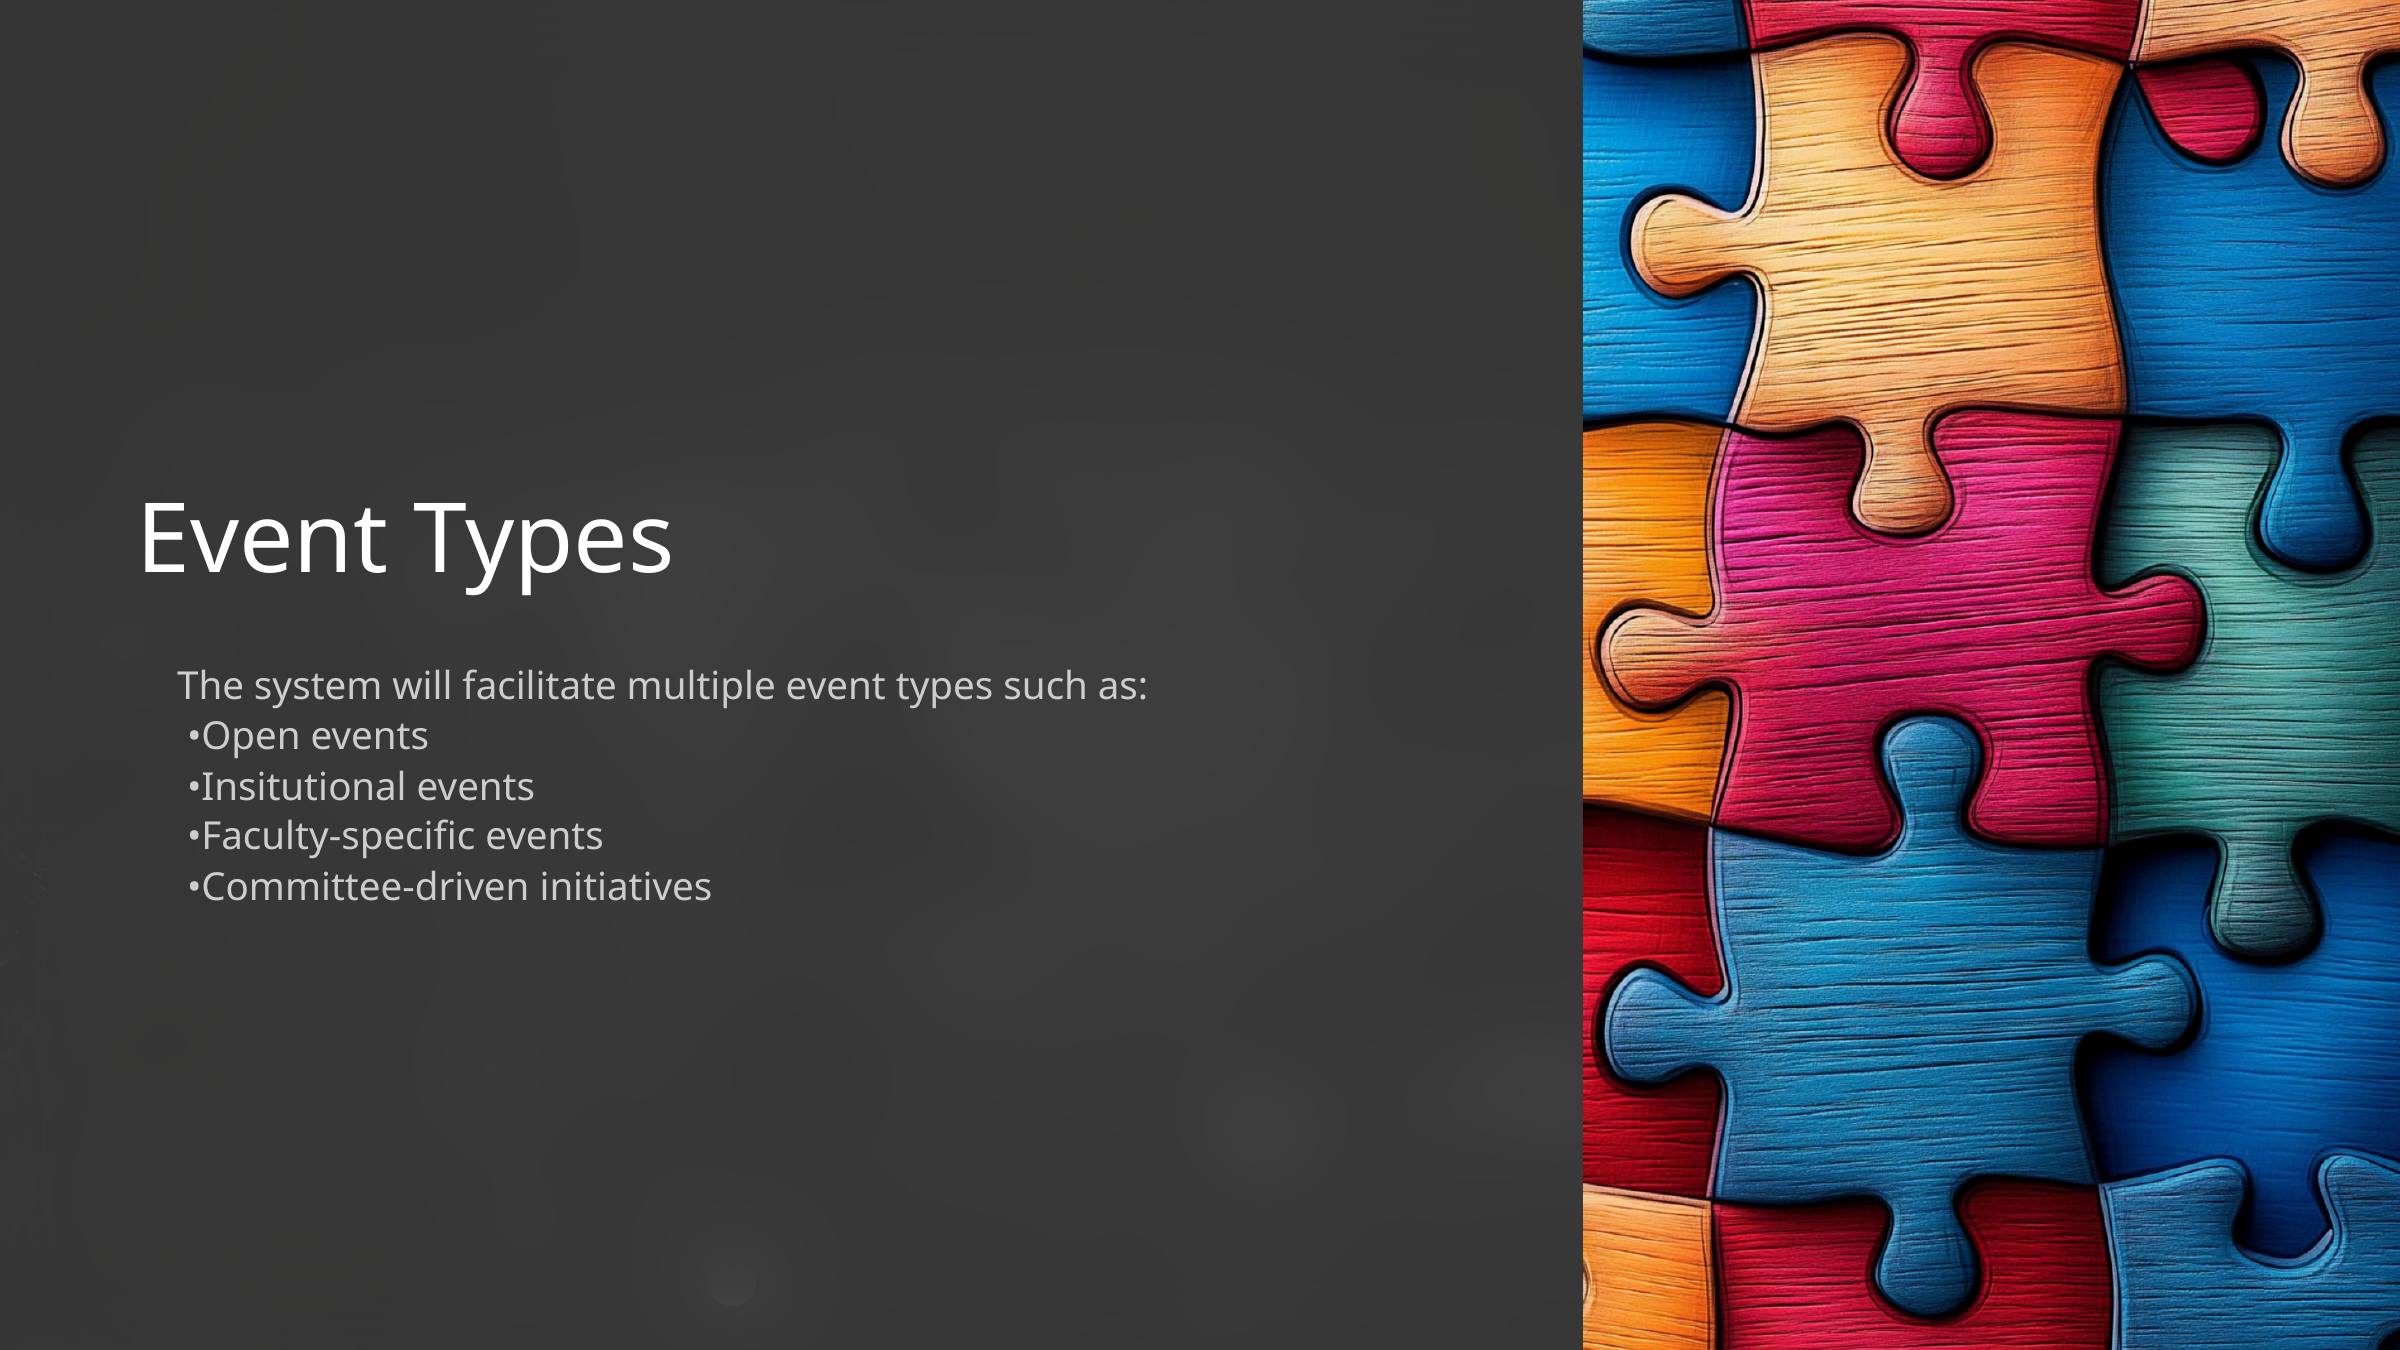

Event Types
The system will facilitate multiple event types such as:
 •Open events
 •Insitutional events
 •Faculty-specific events
 •Committee-driven initiatives